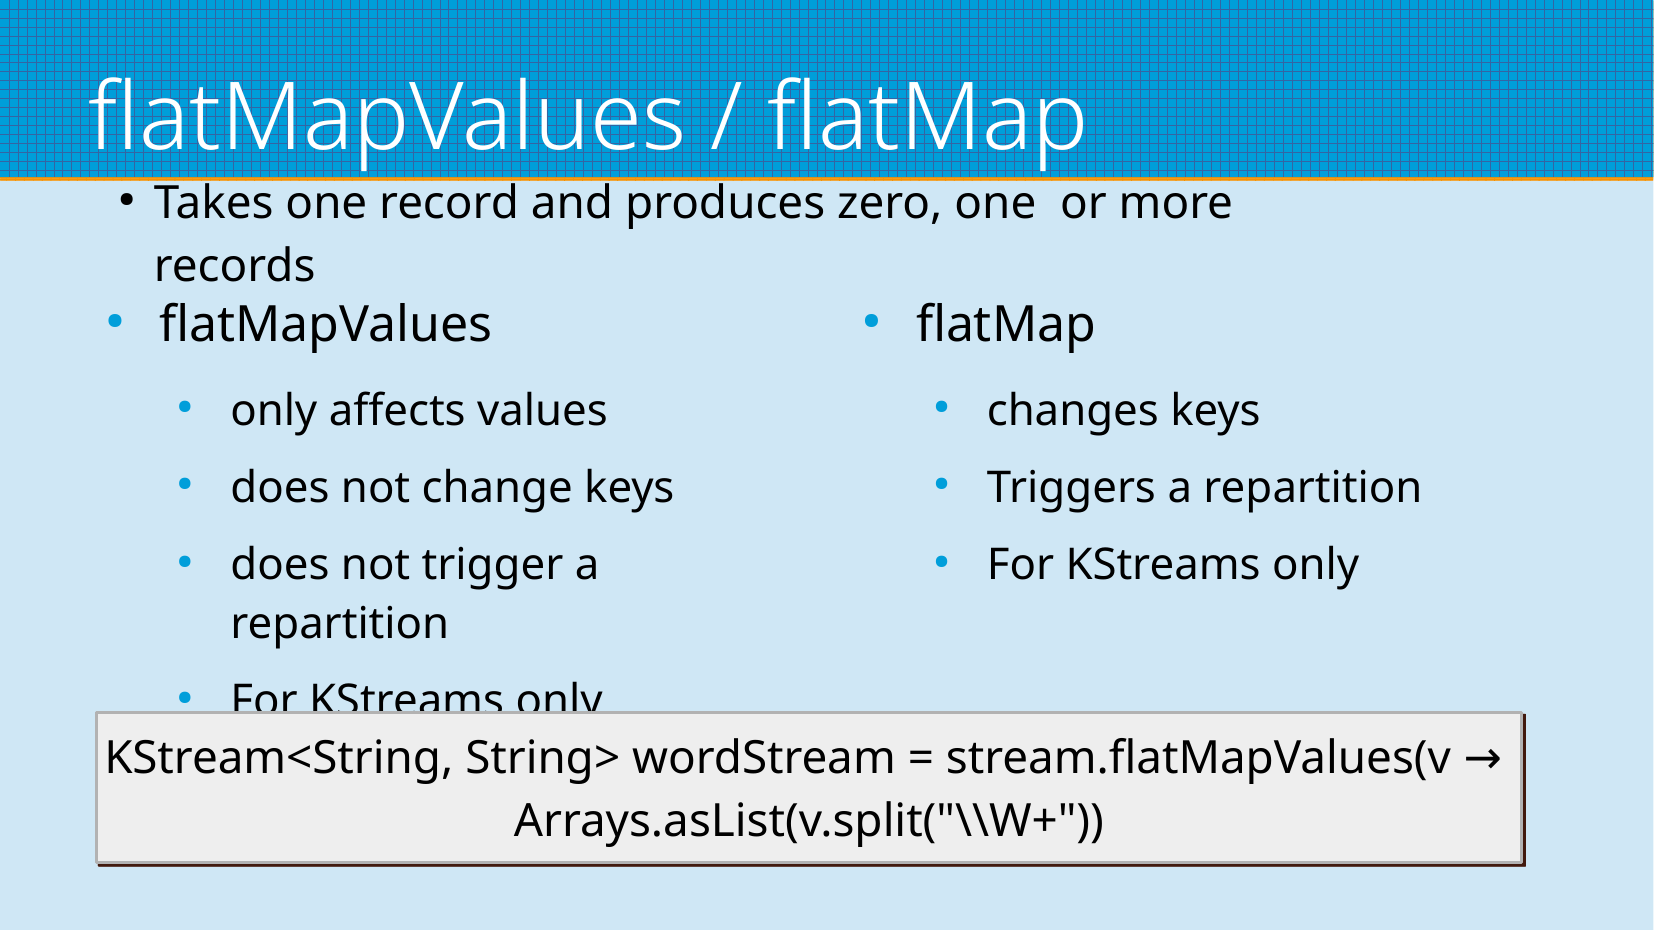

# flatMapValues / flatMap
Takes one record and produces zero, one or more records
flatMapValues
only affects values
does not change keys
does not trigger a repartition
For KStreams only
flatMap
changes keys
Triggers a repartition
For KStreams only
KStream<String, String> wordStream = stream.flatMapValues(v → Arrays.asList(v.split("\\W+"))